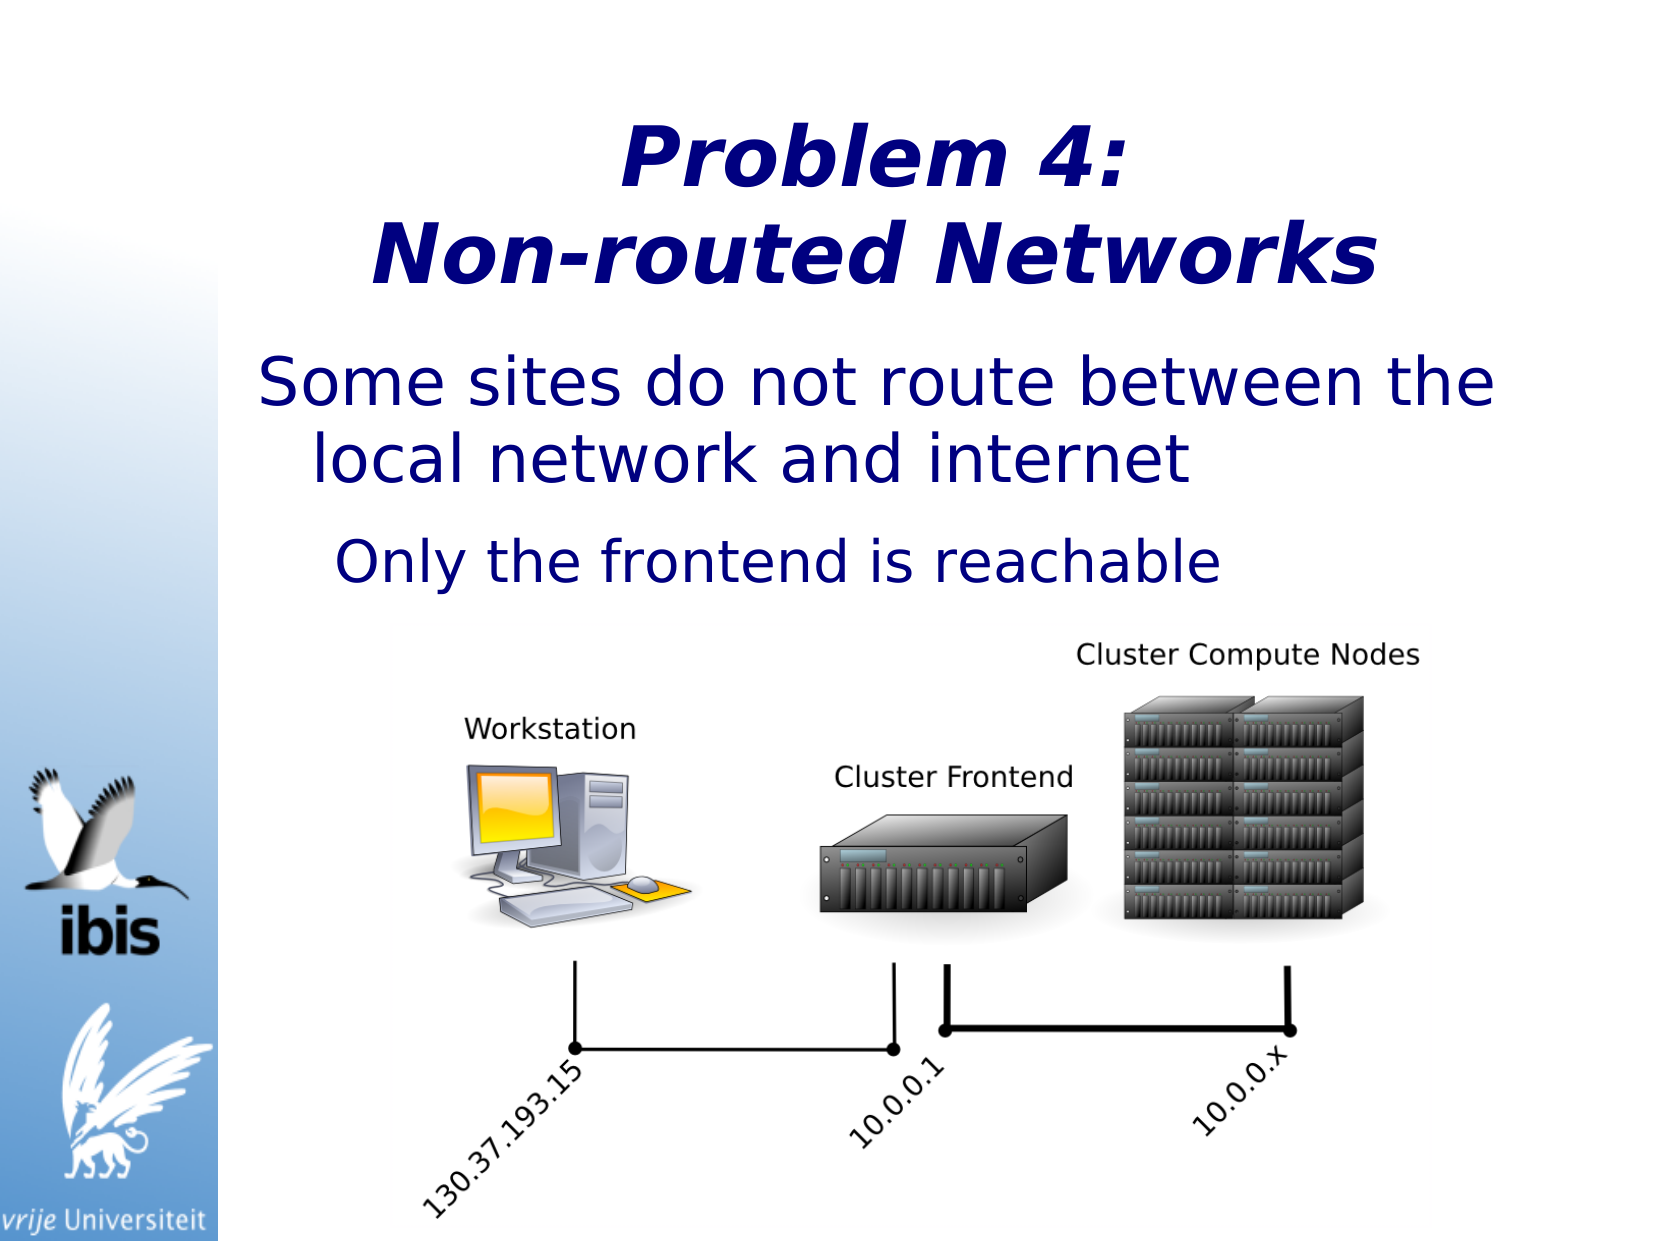

# Problem 4: Non-routed Networks
Some sites do not route between the local network and internet
Only the frontend is reachable